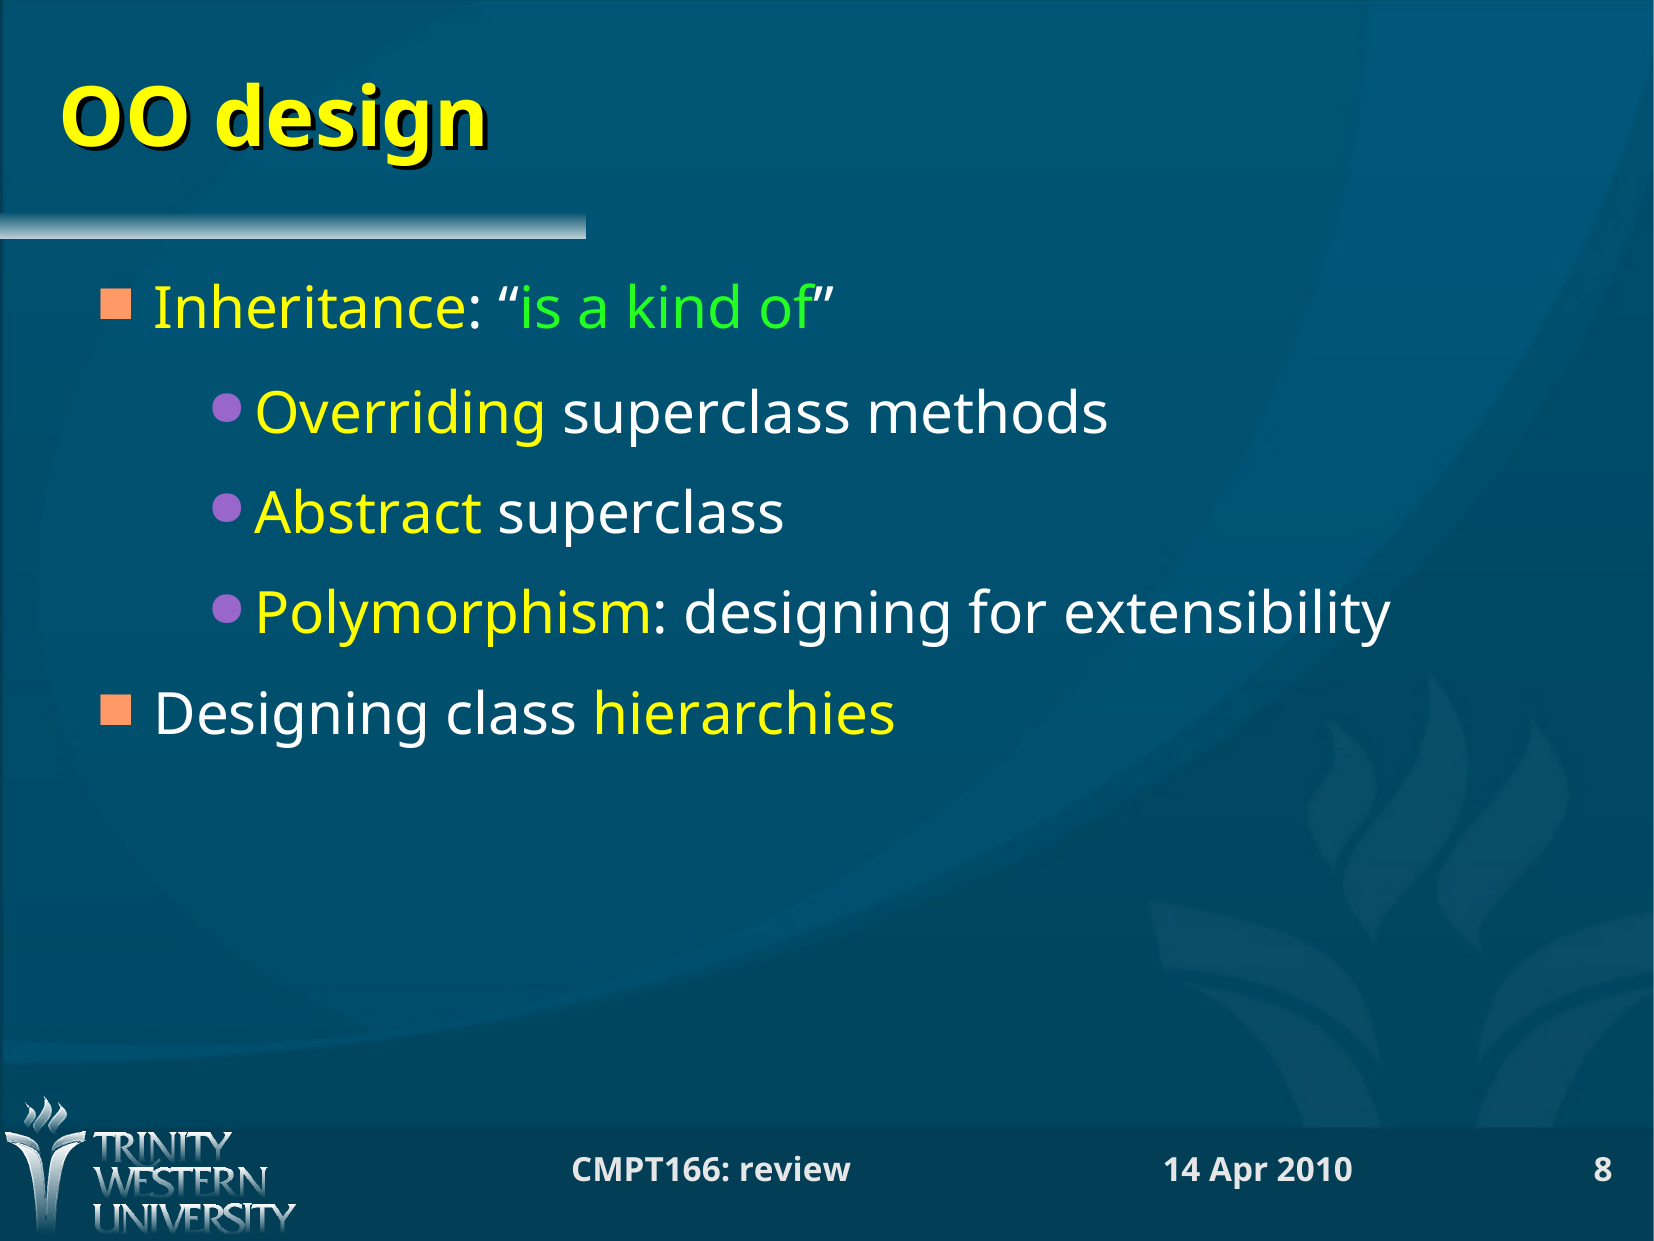

# OO design
Inheritance: “is a kind of”
Overriding superclass methods
Abstract superclass
Polymorphism: designing for extensibility
Designing class hierarchies
CMPT166: review
14 Apr 2010
8